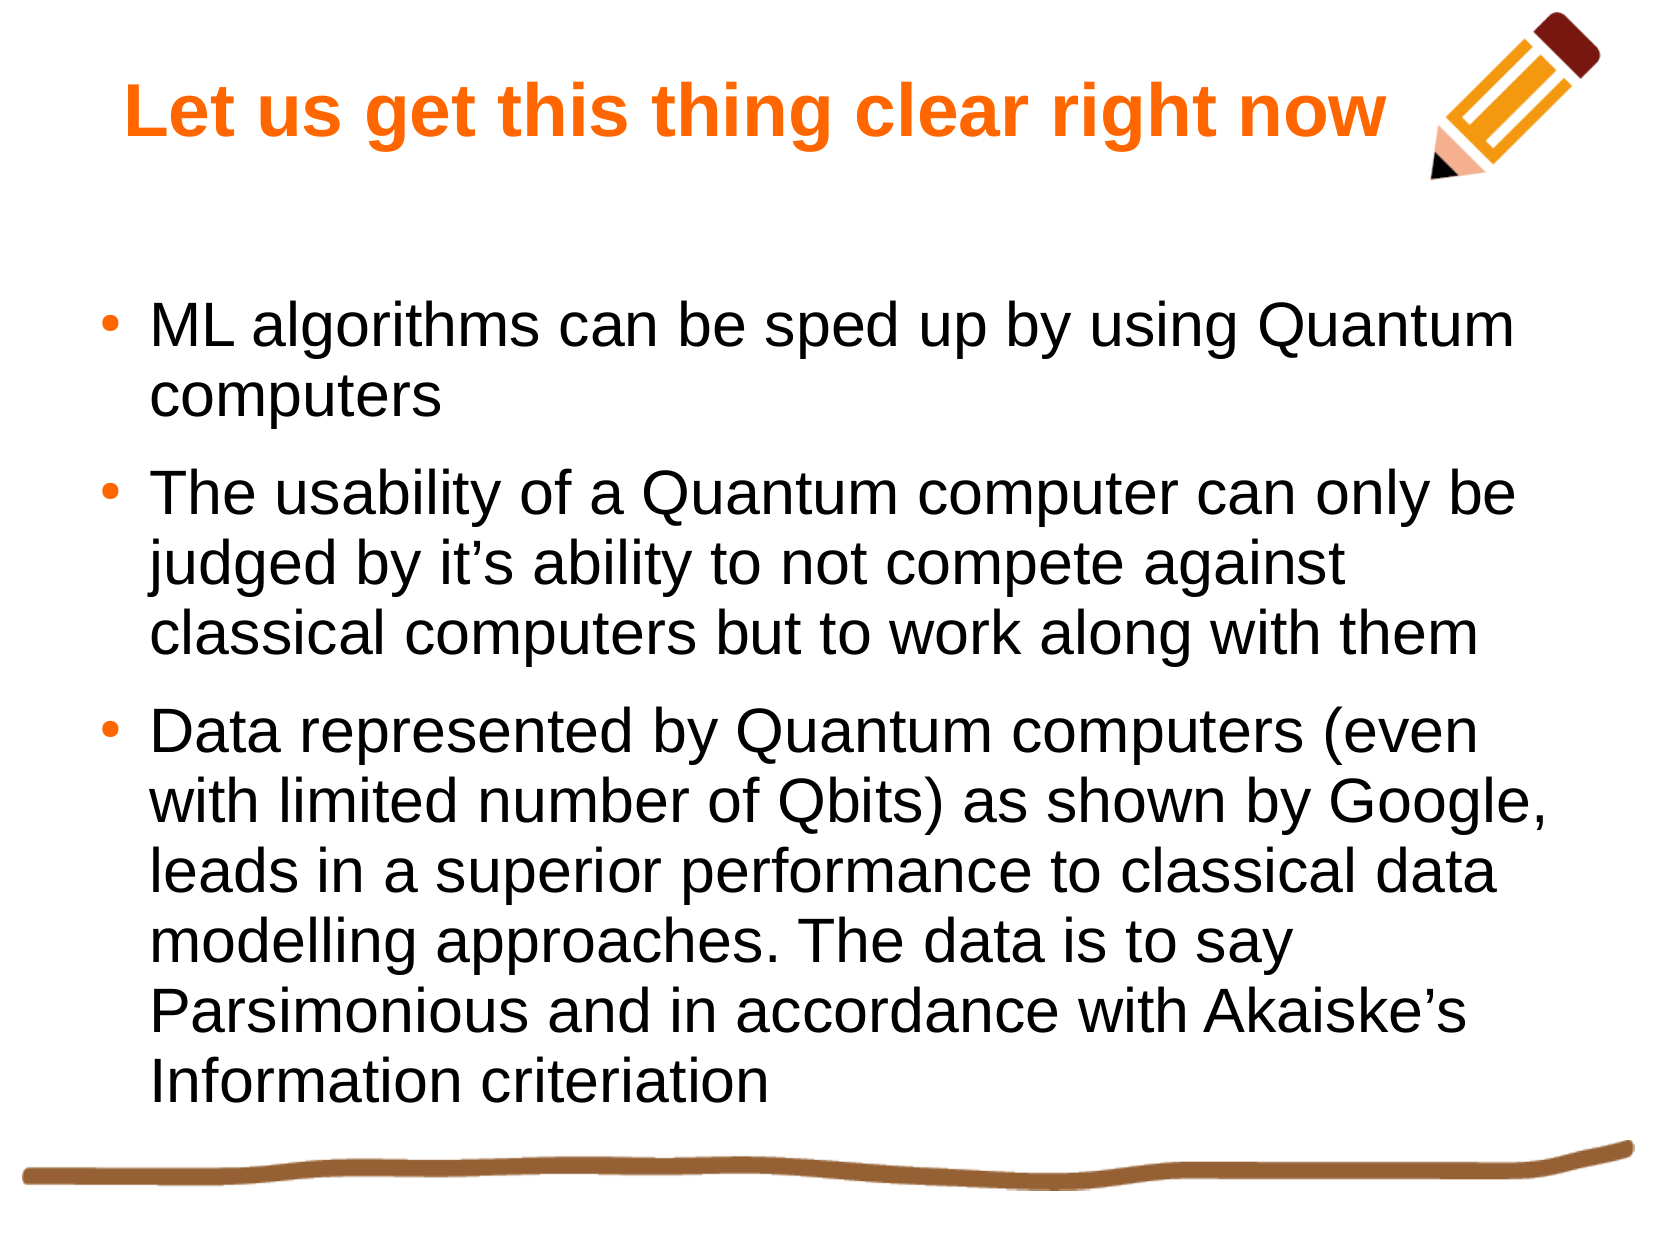

# Let us get this thing clear right now
ML algorithms can be sped up by using Quantum computers
The usability of a Quantum computer can only be judged by it’s ability to not compete against classical computers but to work along with them
Data represented by Quantum computers (even with limited number of Qbits) as shown by Google, leads in a superior performance to classical data modelling approaches. The data is to say Parsimonious and in accordance with Akaiske’s Information criteriation